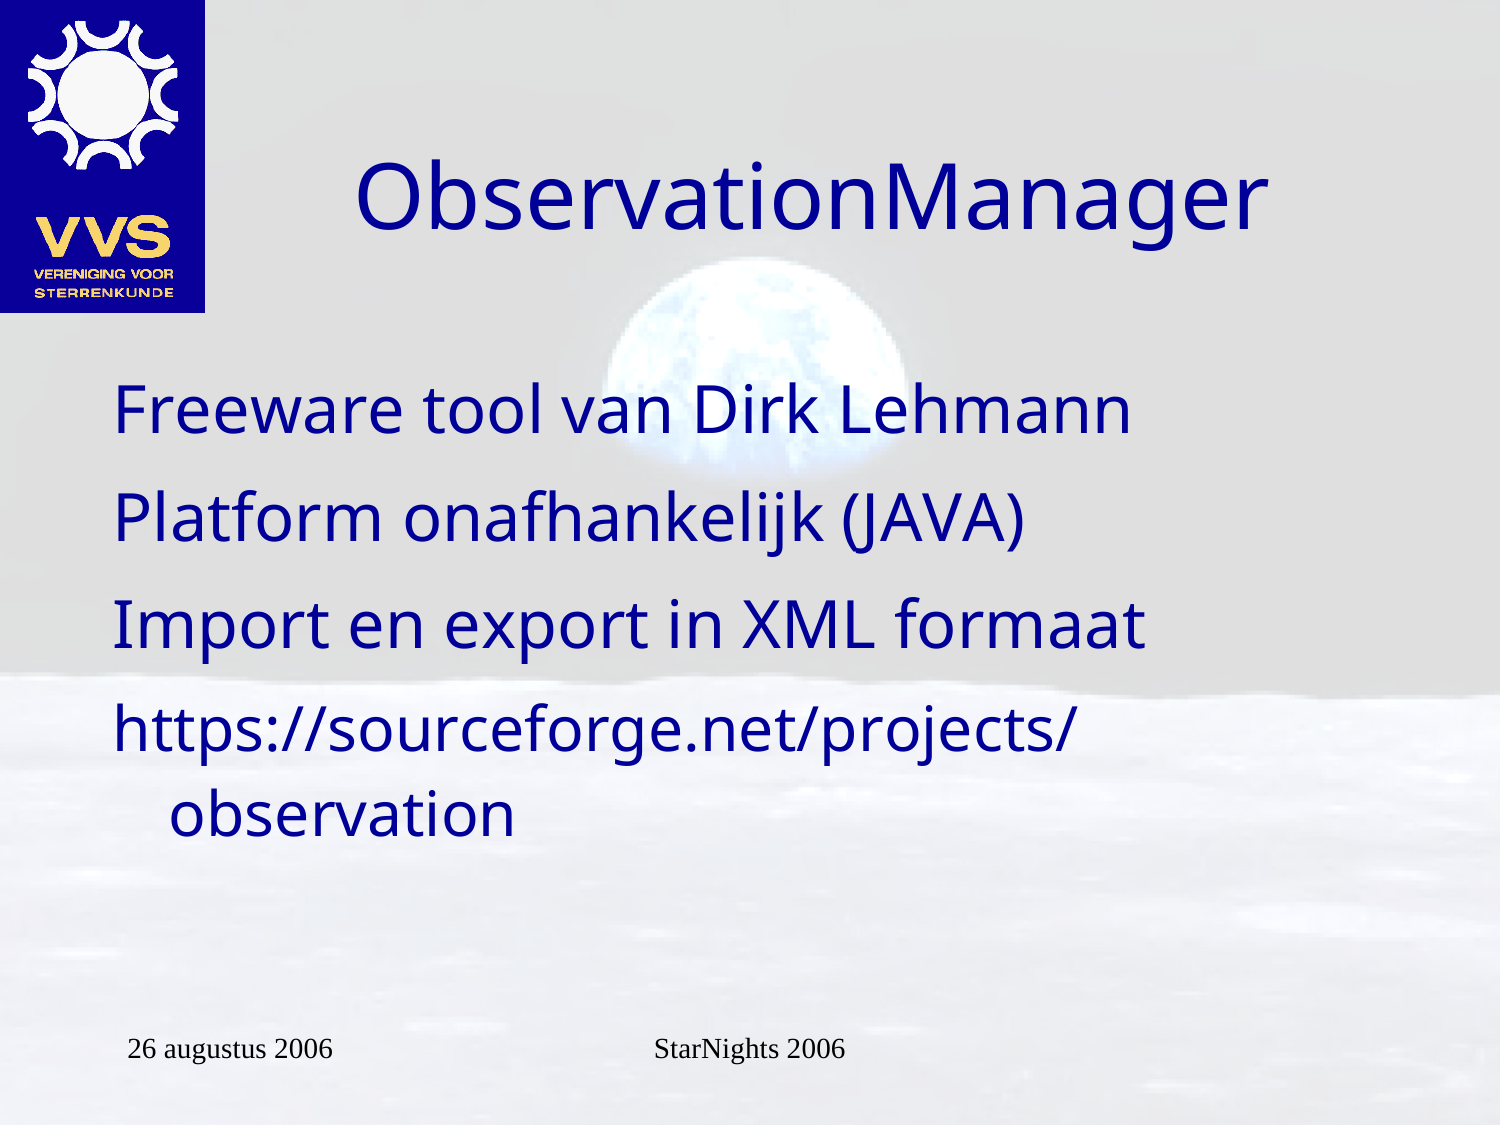

# ObservationManager
Freeware tool van Dirk Lehmann
Platform onafhankelijk (JAVA)
Import en export in XML formaat
https://sourceforge.net/projects/observation
26 augustus 2006
StarNights 2006